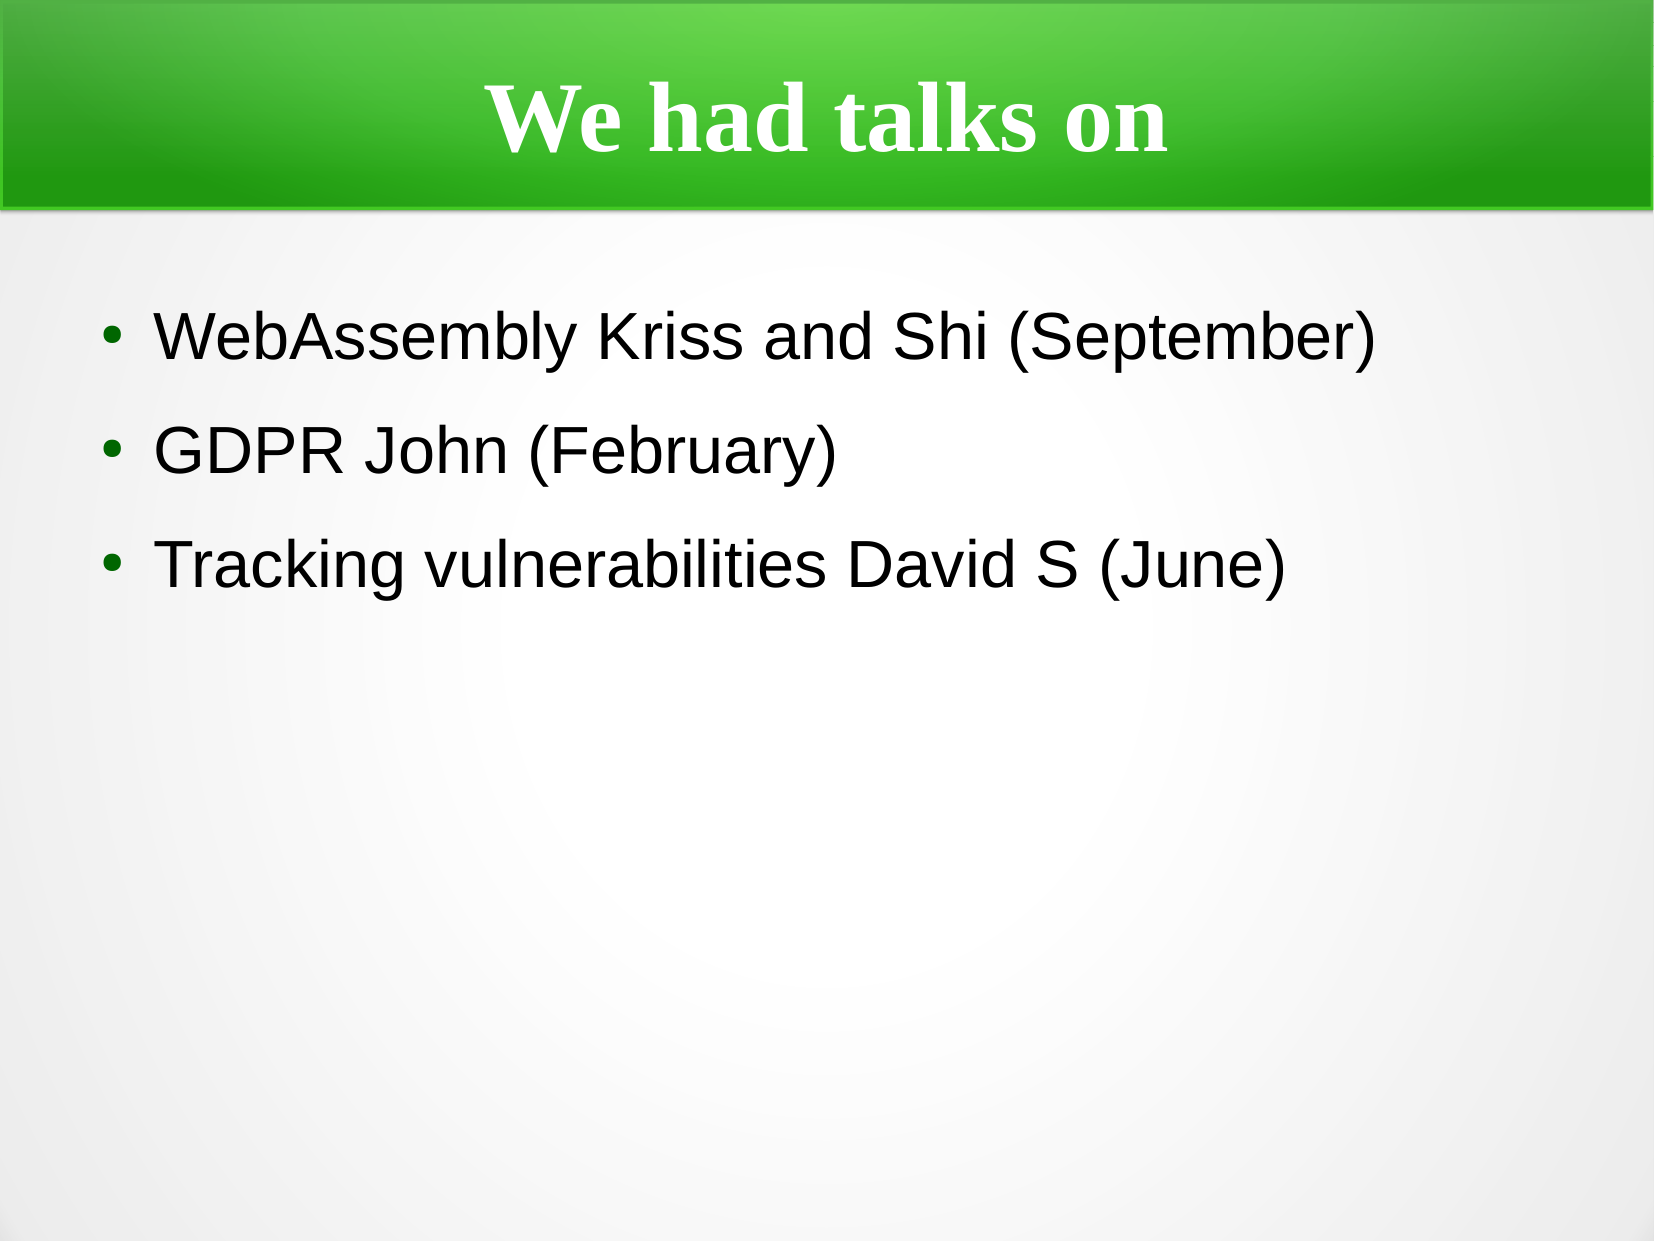

# We had talks on
WebAssembly Kriss and Shi (September)
GDPR John (February)
Tracking vulnerabilities David S (June)